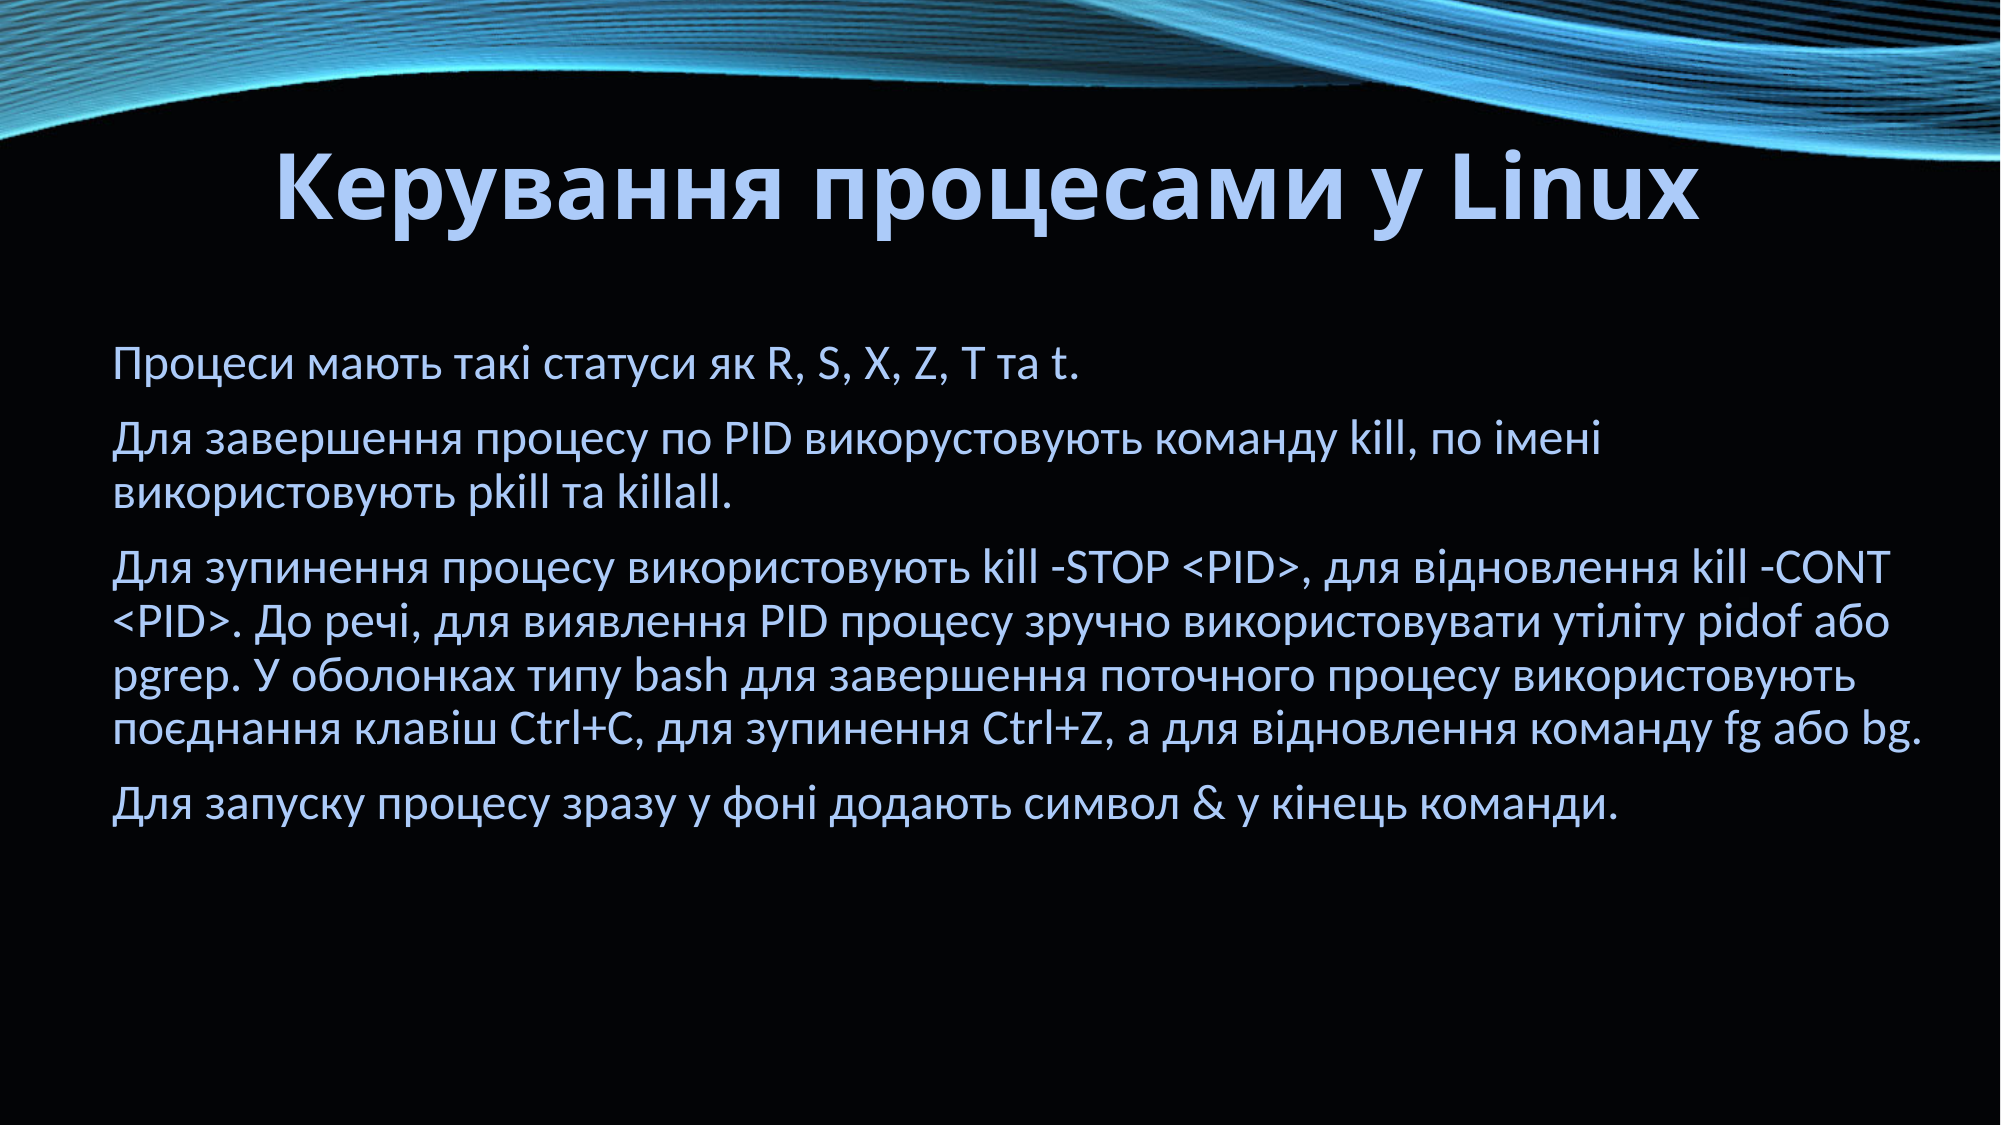

# Керування процесами у Linux
Процеси мають такі статуси як R, S, X, Z, T та t.
Для завершення процесу по PID викорустовують команду kill, по імені використовують pkill та killall.
Для зупинення процесу використовують kill -STOP <PID>, для відновлення kill -CONT <PID>. До речі, для виявлення PID процесу зручно використовувати утіліту pidof або pgrep. У оболонках типу bash для завершення поточного процесу використовують поєднання клавіш Ctrl+C, для зупинення Ctrl+Z, а для відновлення команду fg або bg.
Для запуску процесу зразу у фоні додають символ & у кінець команди.